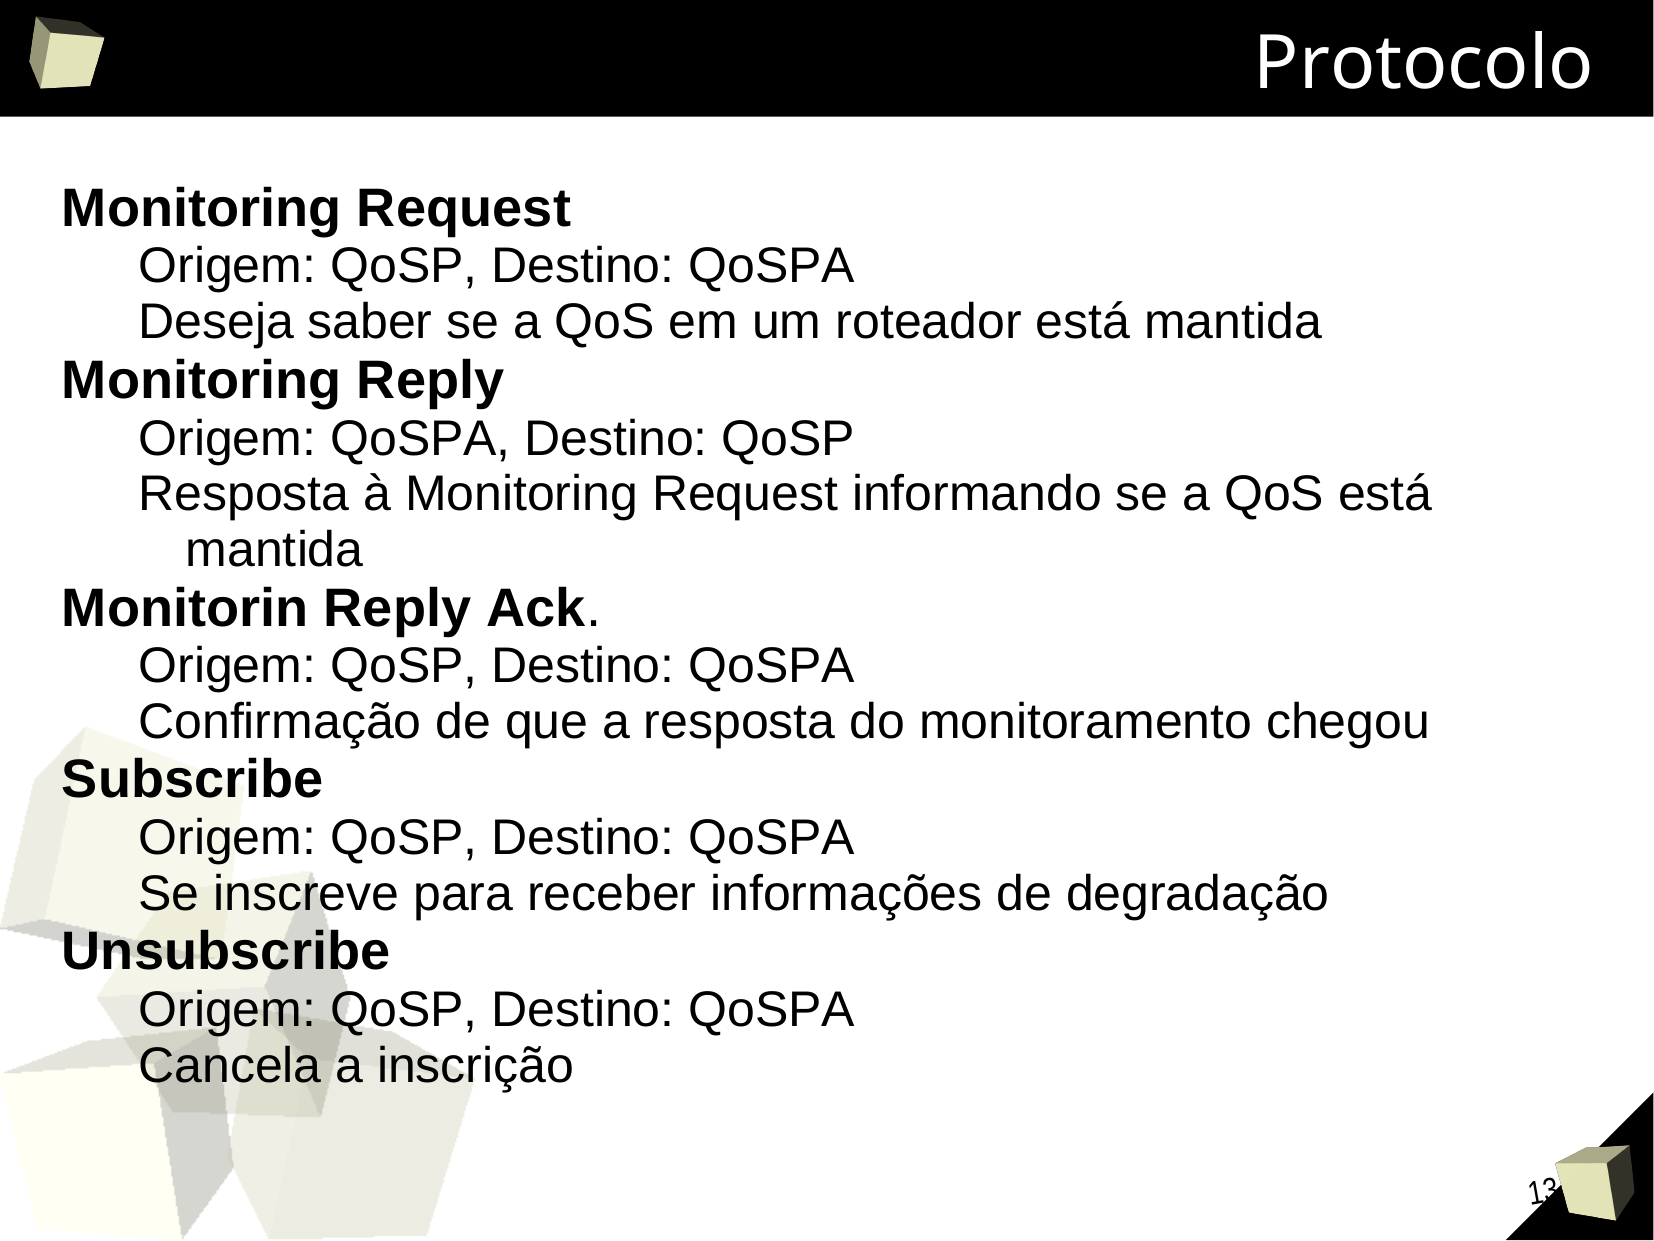

# Protocolo
Monitoring Request
Origem: QoSP, Destino: QoSPA
Deseja saber se a QoS em um roteador está mantida
Monitoring Reply
Origem: QoSPA, Destino: QoSP
Resposta à Monitoring Request informando se a QoS está mantida
Monitorin Reply Ack.
Origem: QoSP, Destino: QoSPA
Confirmação de que a resposta do monitoramento chegou
Subscribe
Origem: QoSP, Destino: QoSPA
Se inscreve para receber informações de degradação
Unsubscribe
Origem: QoSP, Destino: QoSPA
Cancela a inscrição